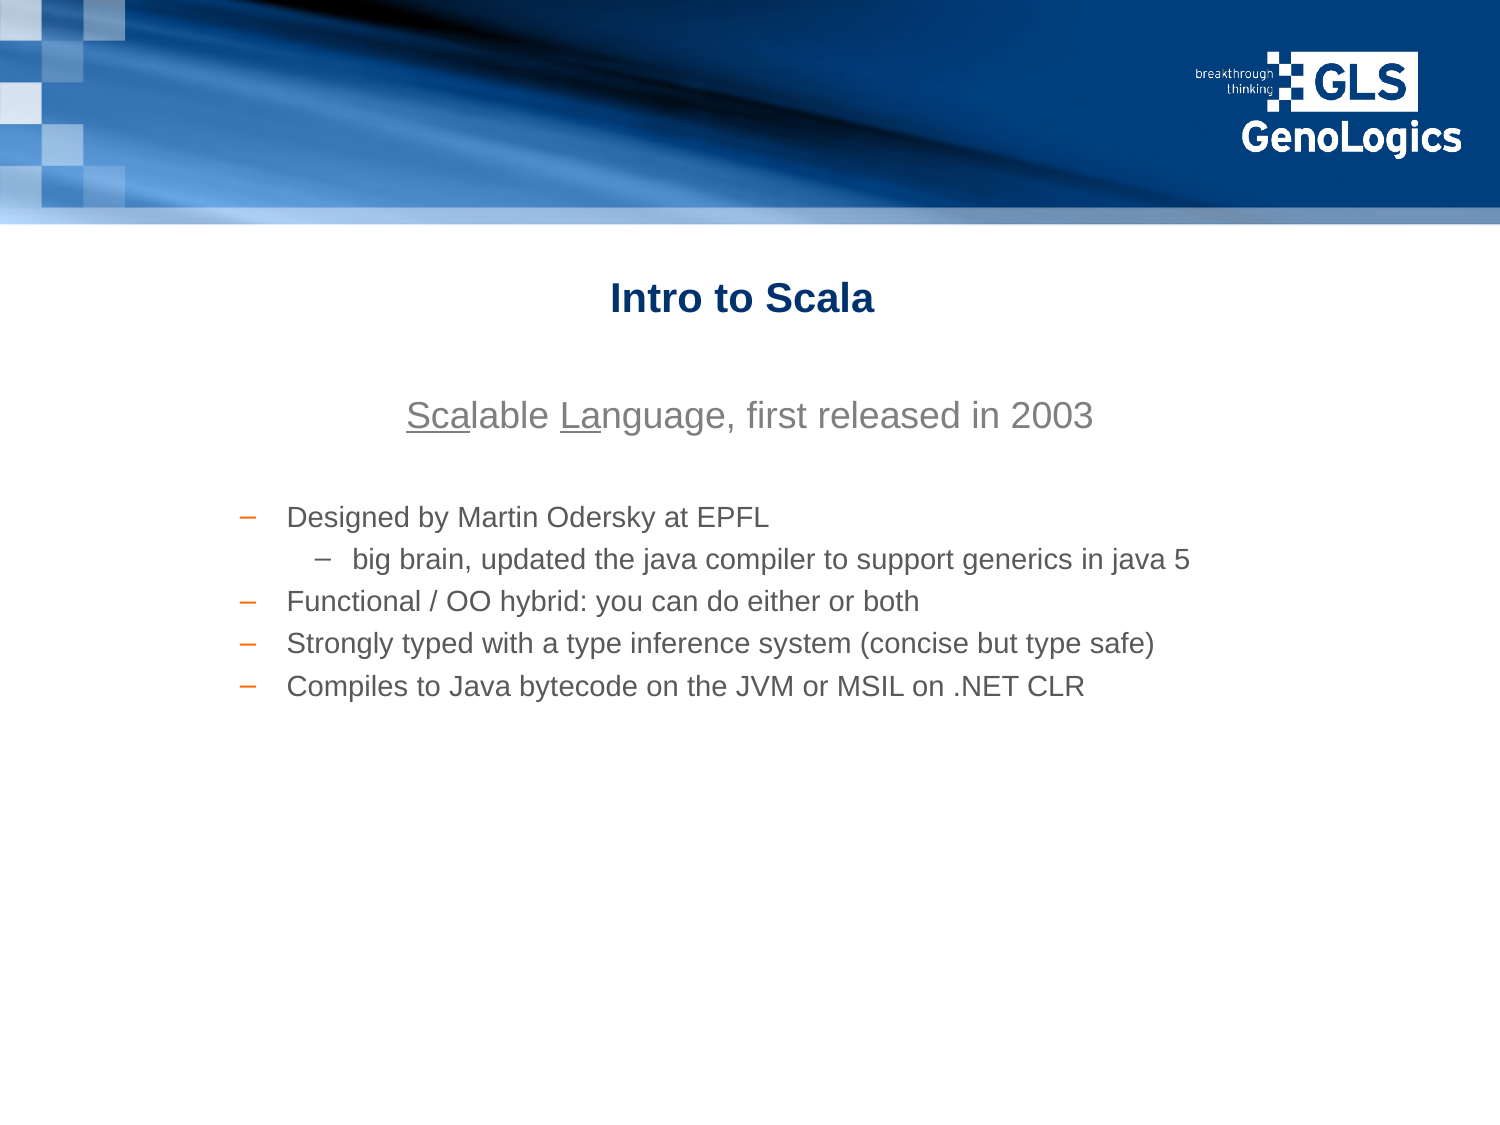

# Intro to Scala
Scalable Language, first released in 2003
Designed by Martin Odersky at EPFL
big brain, updated the java compiler to support generics in java 5
Functional / OO hybrid: you can do either or both
Strongly typed with a type inference system (concise but type safe)
Compiles to Java bytecode on the JVM or MSIL on .NET CLR